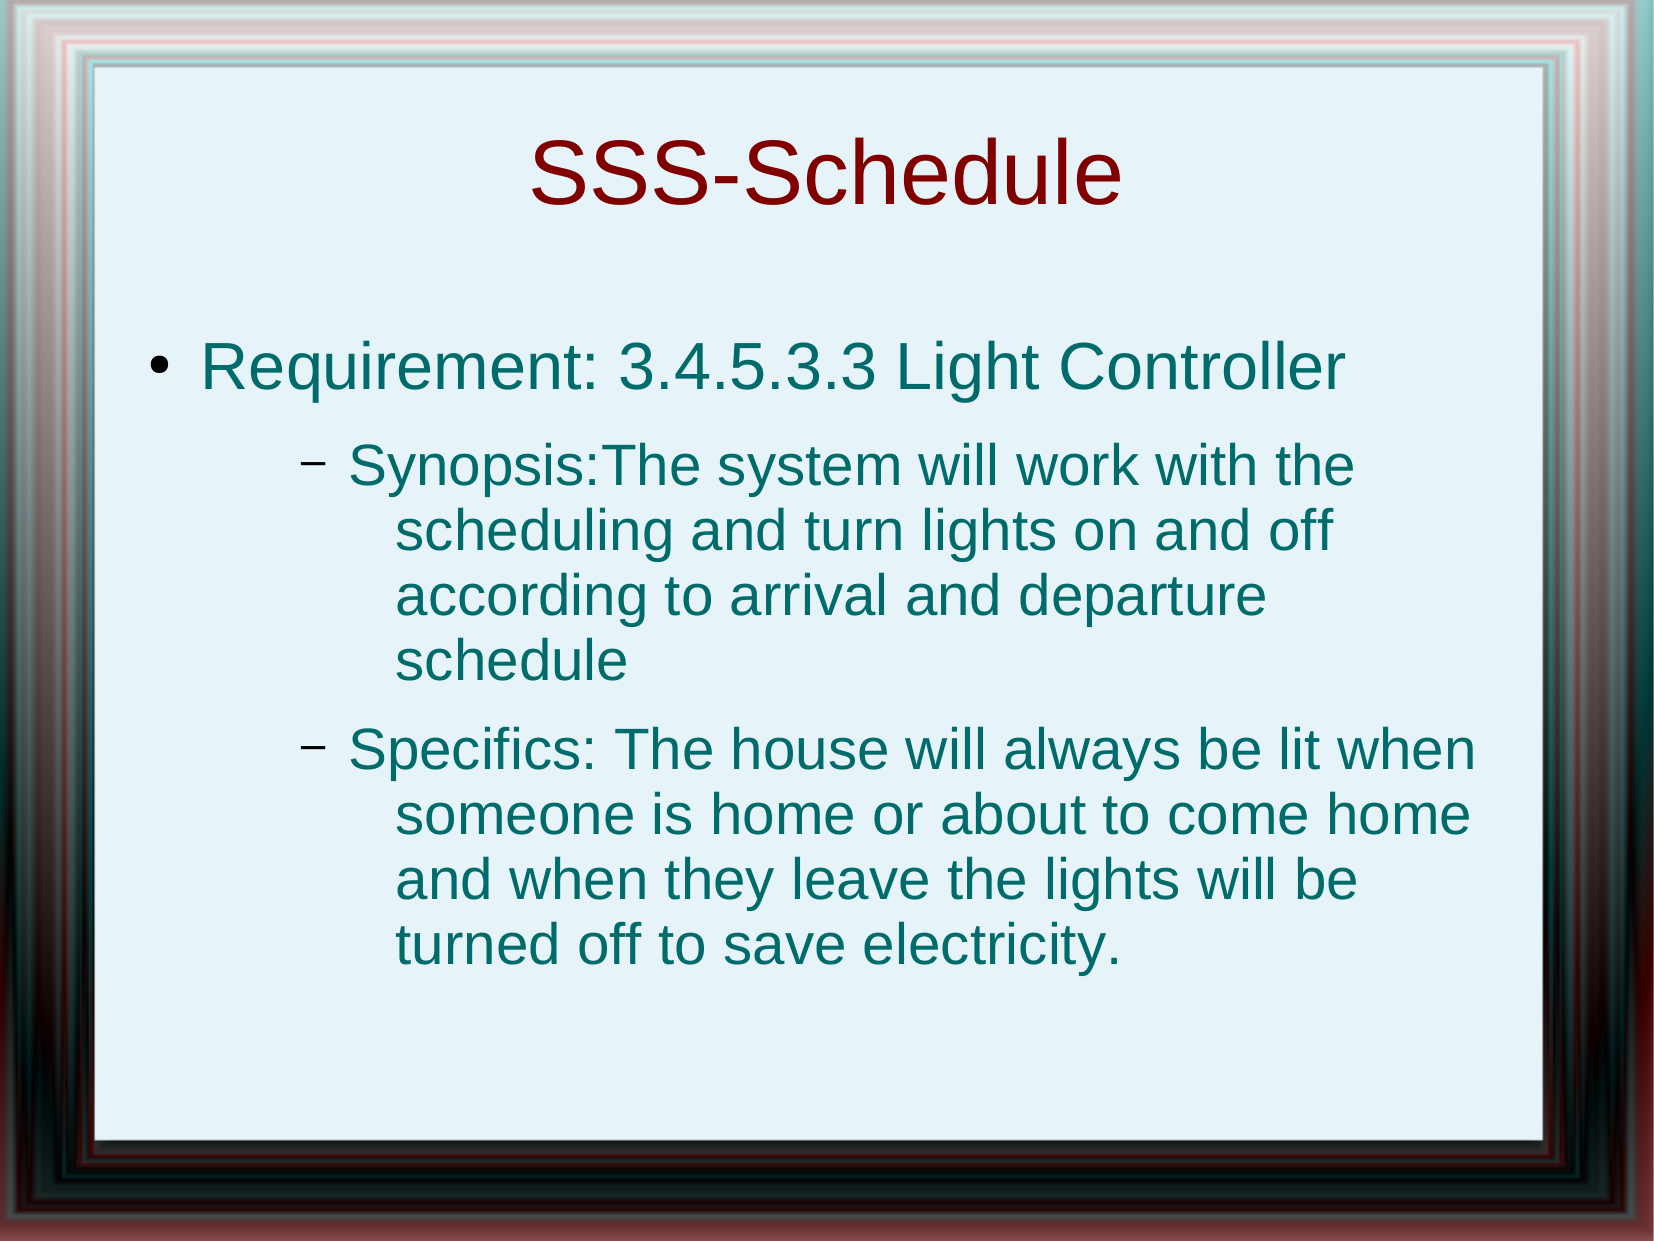

# SSS-Schedule
Requirement: 3.4.5.3.3 Light Controller
Synopsis:The system will work with the scheduling and turn lights on and off according to arrival and departure schedule
Specifics: The house will always be lit when someone is home or about to come home and when they leave the lights will be turned off to save electricity.